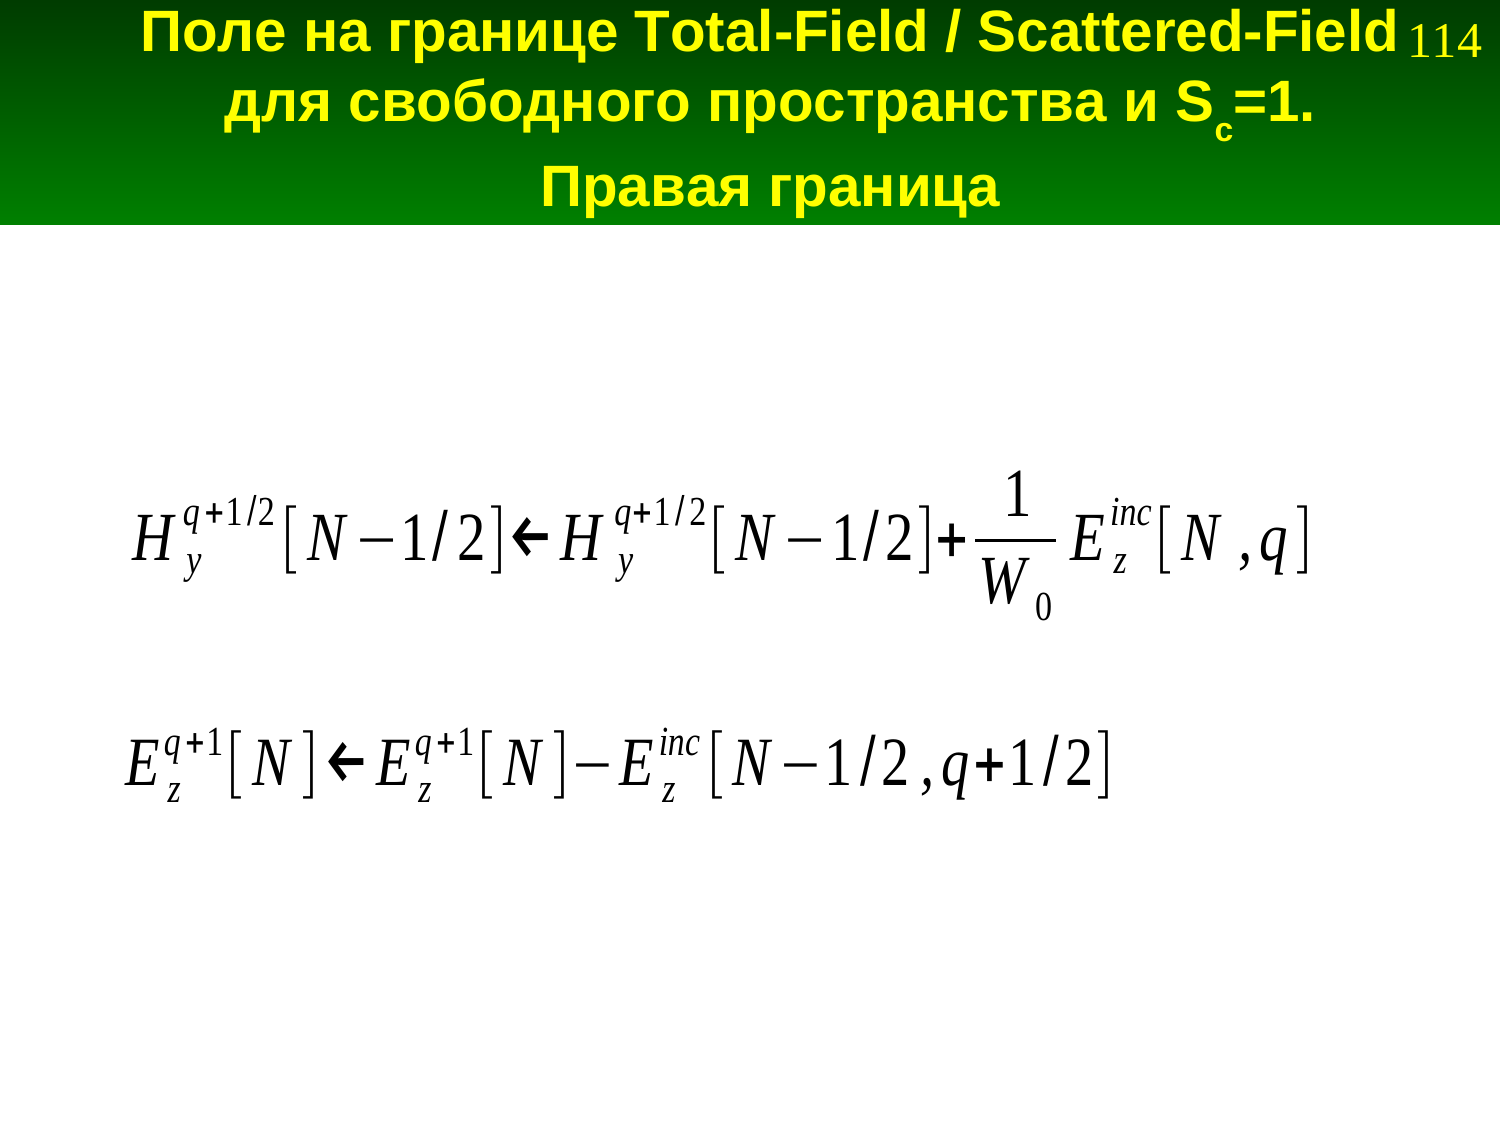

# Поле на границе Total-Field / Scattered-Field для свободного пространства и Sc=1. Правая граница